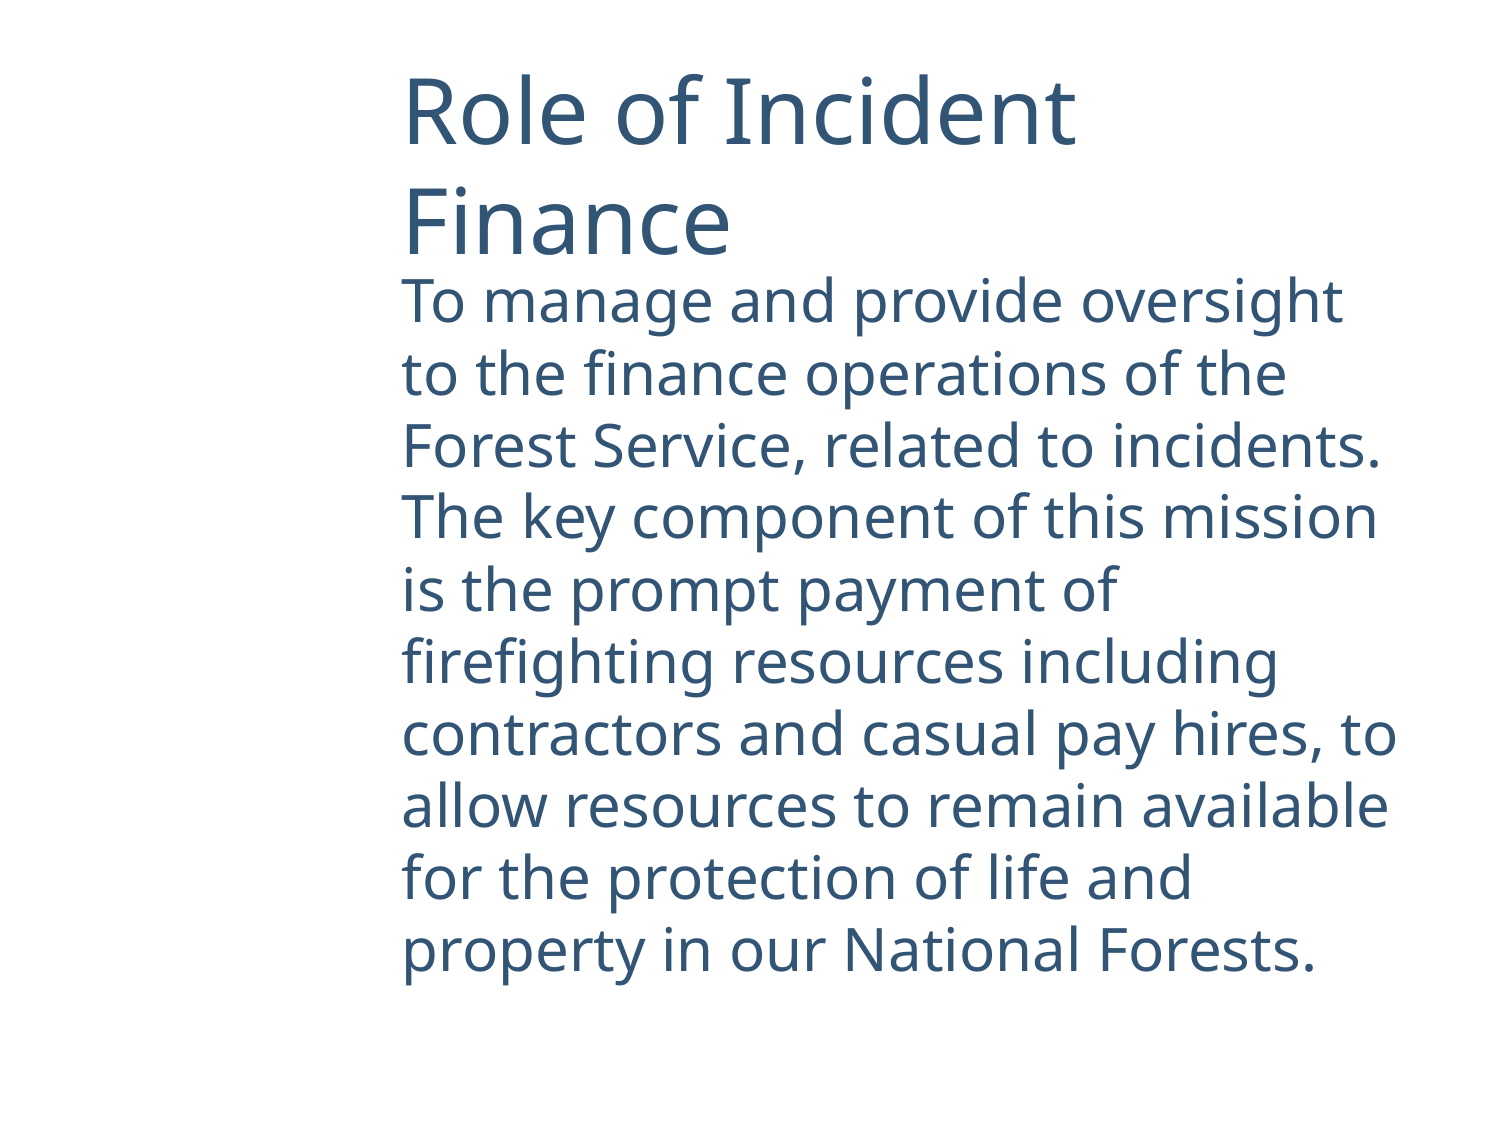

# Role of Incident Finance
To manage and provide oversight to the finance operations of the Forest Service, related to incidents. The key component of this mission is the prompt payment of firefighting resources including contractors and casual pay hires, to allow resources to remain available for the protection of life and property in our National Forests.